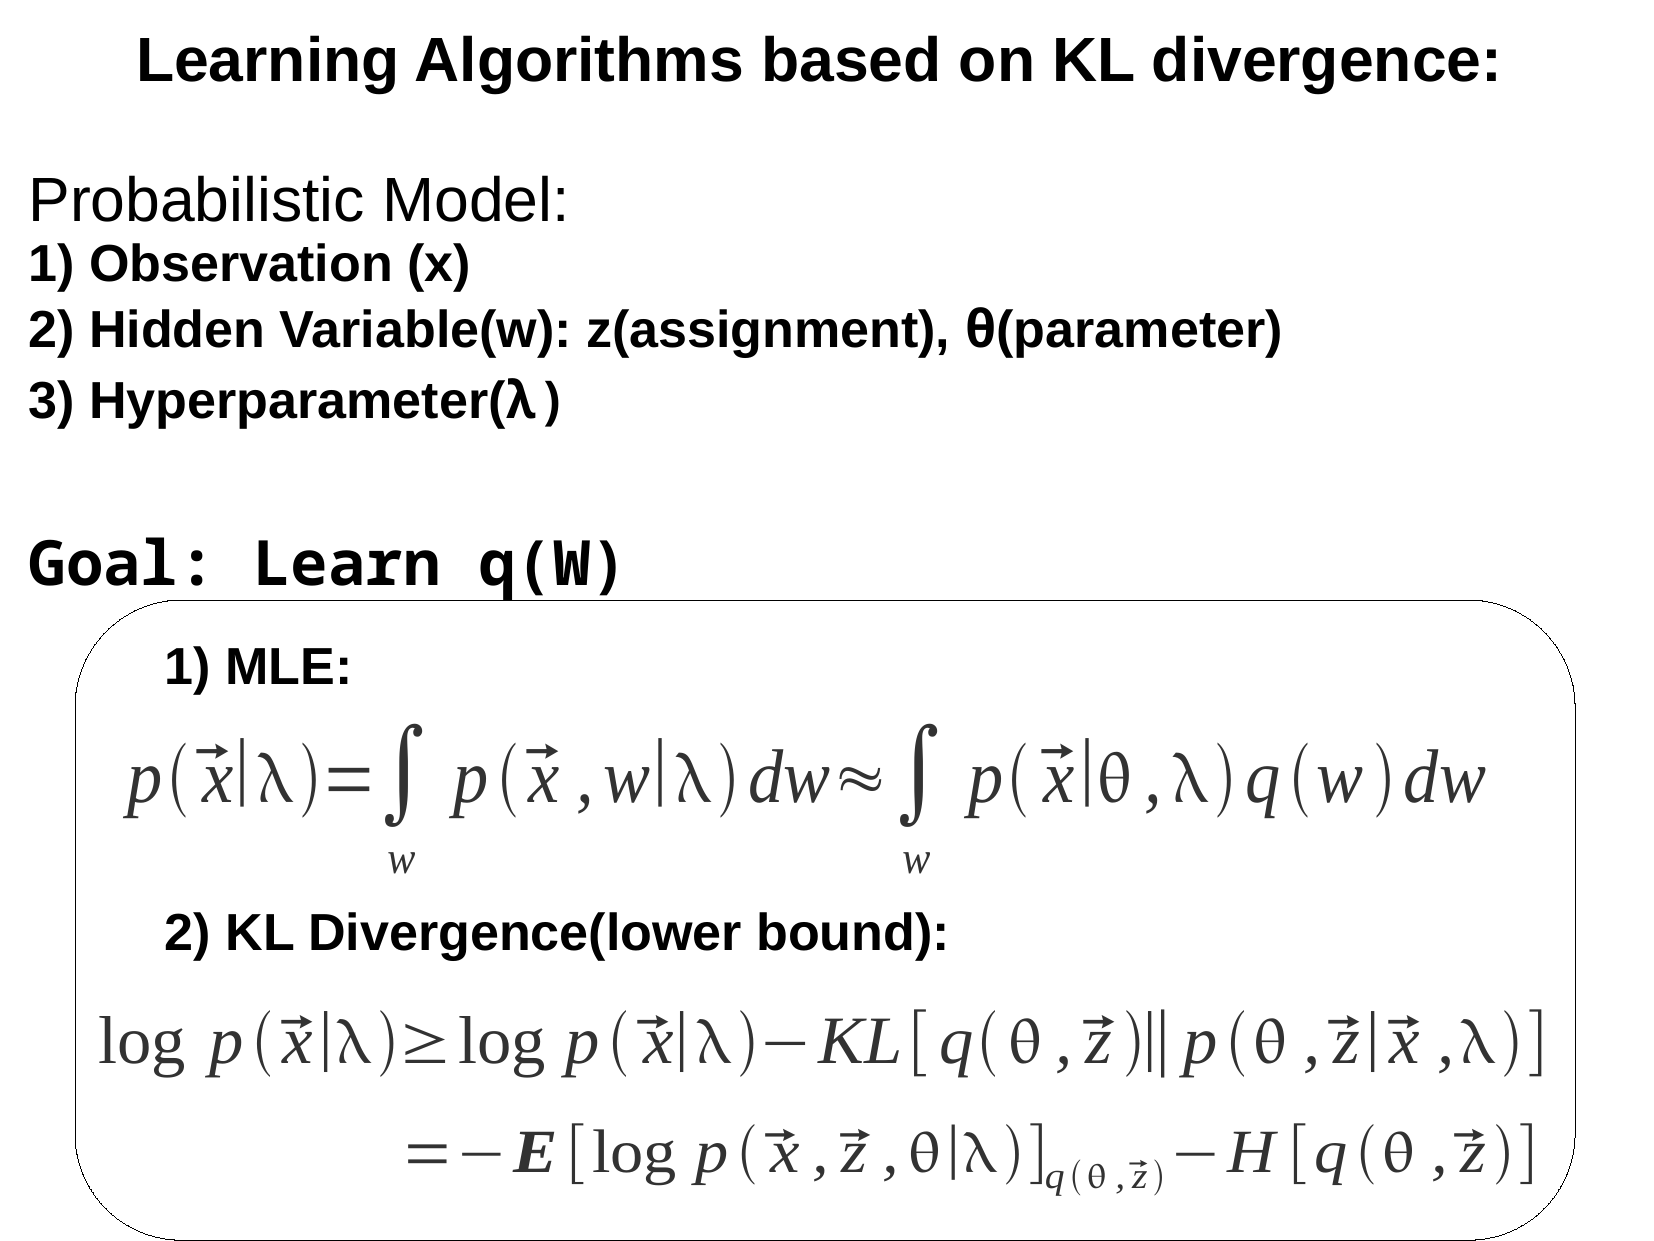

Learning Algorithms based on KL divergence:
Probabilistic Model:
1) Observation (x)
2) Hidden Variable(w): z(assignment), θ(parameter)
3) Hyperparameter(λ)
Goal: Learn q(W)
1) MLE:
2) KL Divergence(lower bound):